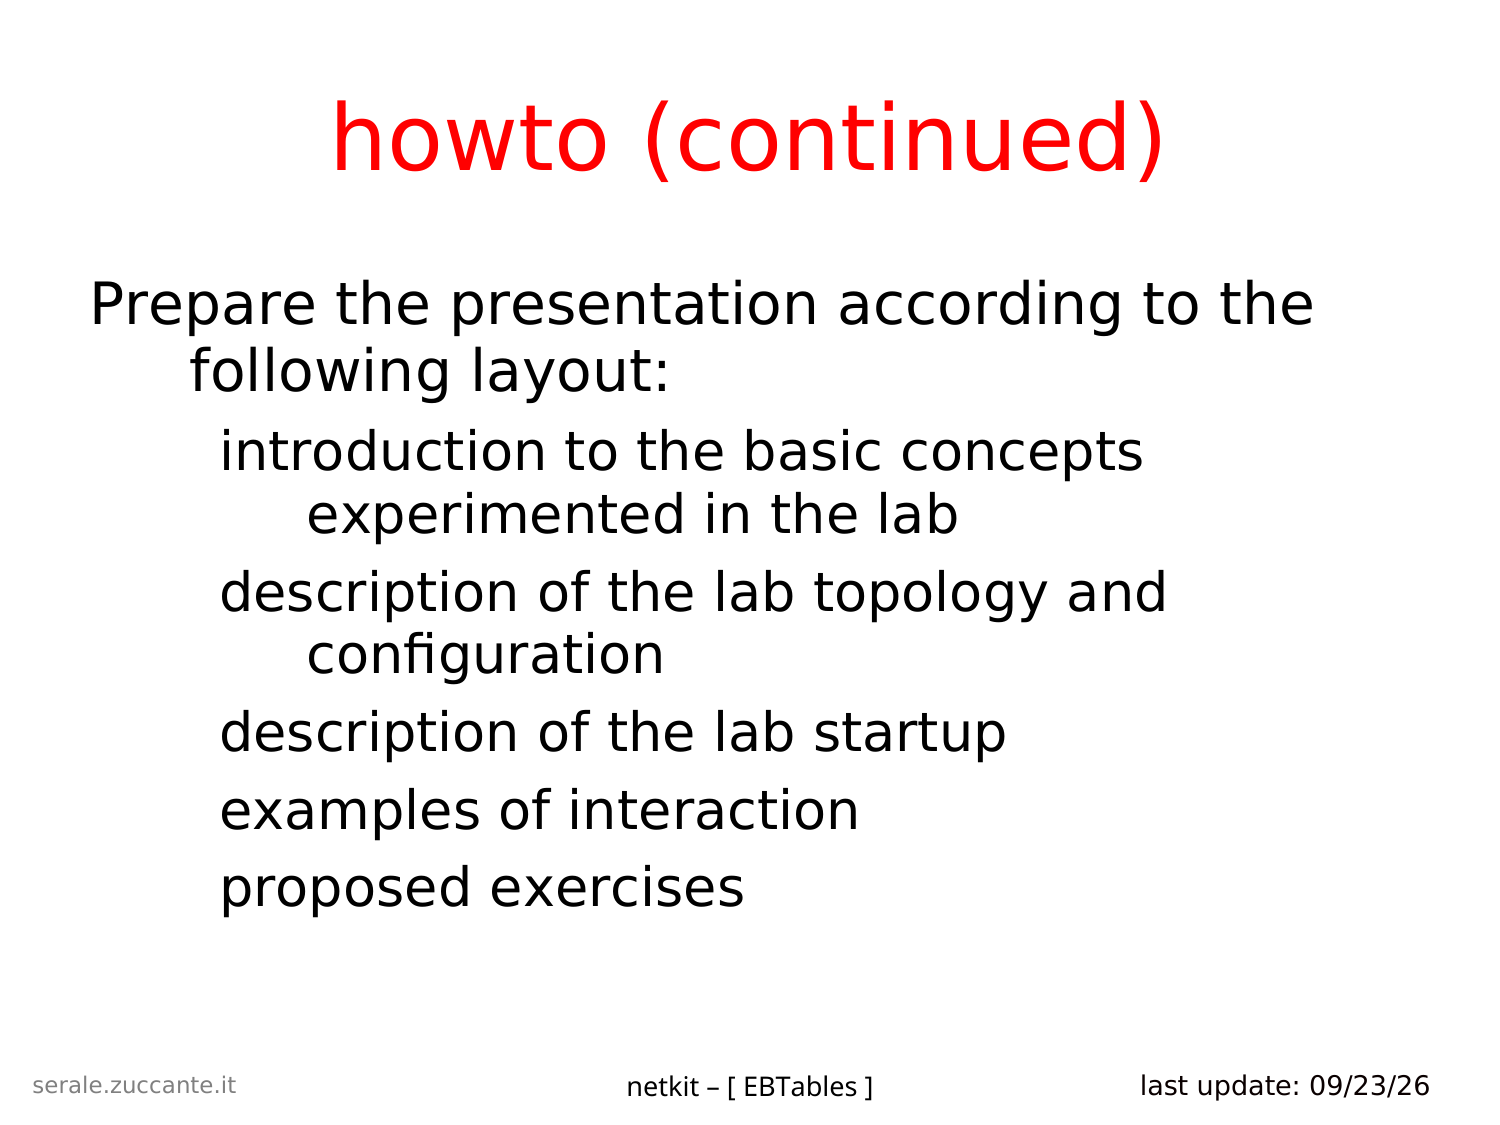

# howto (continued)
Prepare the presentation according to the following layout:
introduction to the basic concepts experimented in the lab
description of the lab topology and configuration
description of the lab startup
examples of interaction
proposed exercises
EBTables